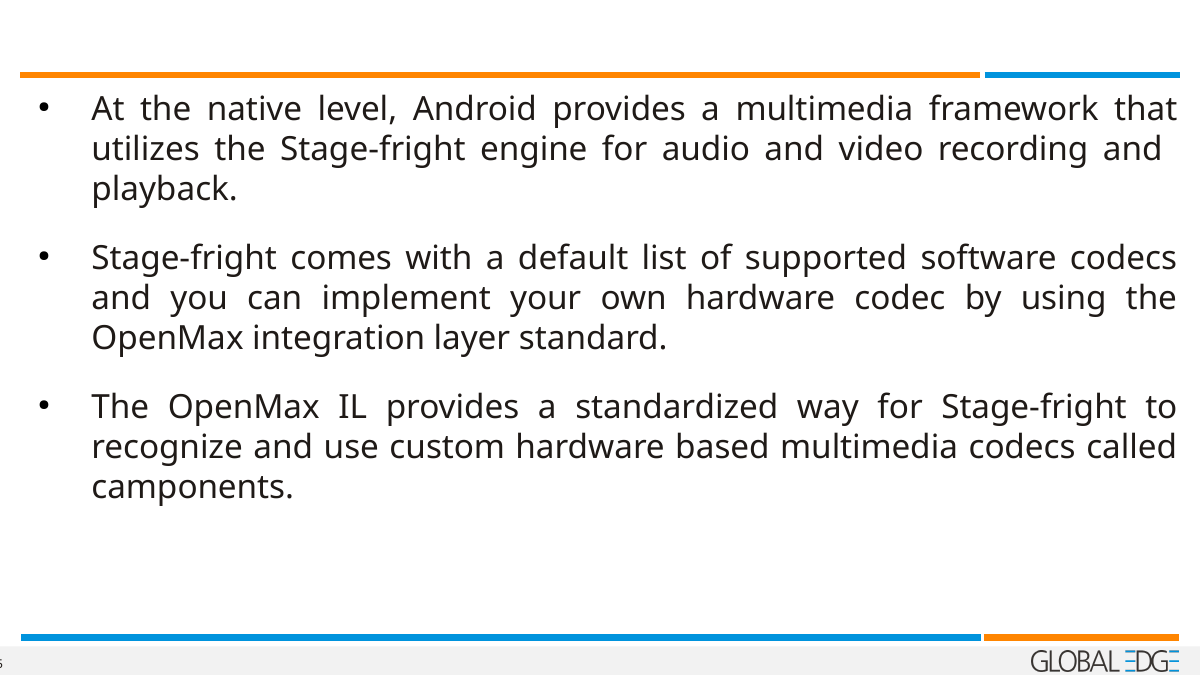

# At the native level, Android provides a multimedia framework that utilizes the Stage-fright engine for audio and video recording and playback.
Stage-fright comes with a default list of supported software codecs and you can implement your own hardware codec by using the OpenMax integration layer standard.
The OpenMax IL provides a standardized way for Stage-fright to recognize and use custom hardware based multimedia codecs called camponents.